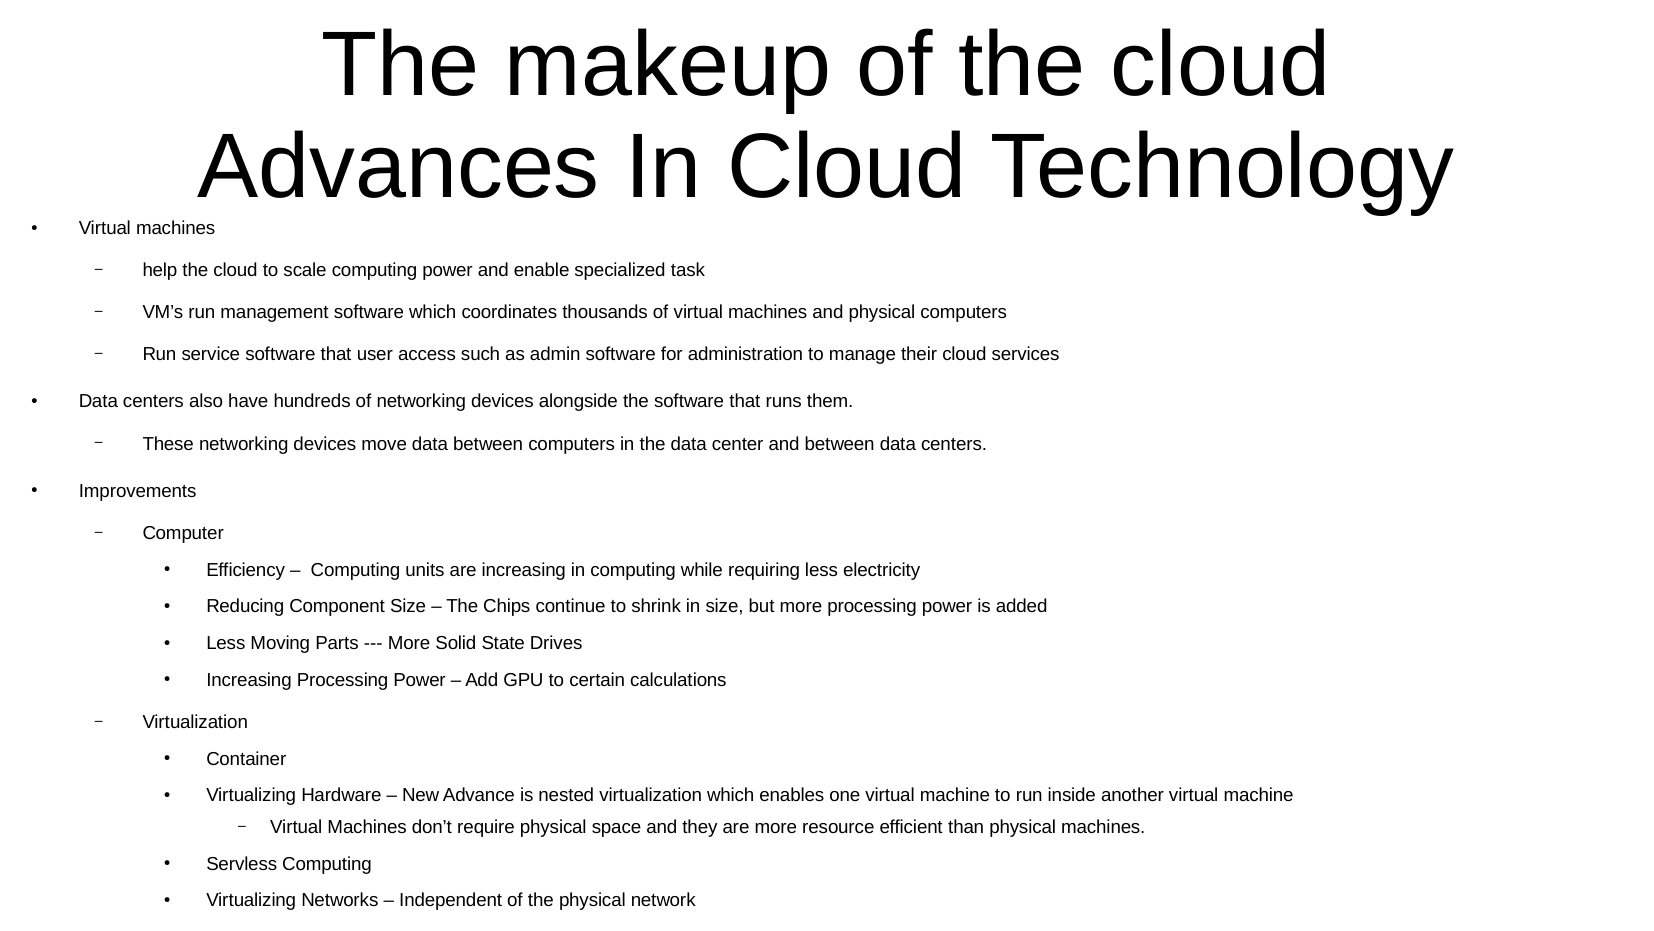

# The makeup of the cloud Advances In Cloud Technology
Virtual machines
help the cloud to scale computing power and enable specialized task
VM’s run management software which coordinates thousands of virtual machines and physical computers
Run service software that user access such as admin software for administration to manage their cloud services
Data centers also have hundreds of networking devices alongside the software that runs them.
These networking devices move data between computers in the data center and between data centers.
Improvements
Computer
Efficiency – Computing units are increasing in computing while requiring less electricity
Reducing Component Size – The Chips continue to shrink in size, but more processing power is added
Less Moving Parts --- More Solid State Drives
Increasing Processing Power – Add GPU to certain calculations
Virtualization
Container
Virtualizing Hardware – New Advance is nested virtualization which enables one virtual machine to run inside another virtual machine
Virtual Machines don’t require physical space and they are more resource efficient than physical machines.
Servless Computing
Virtualizing Networks – Independent of the physical network